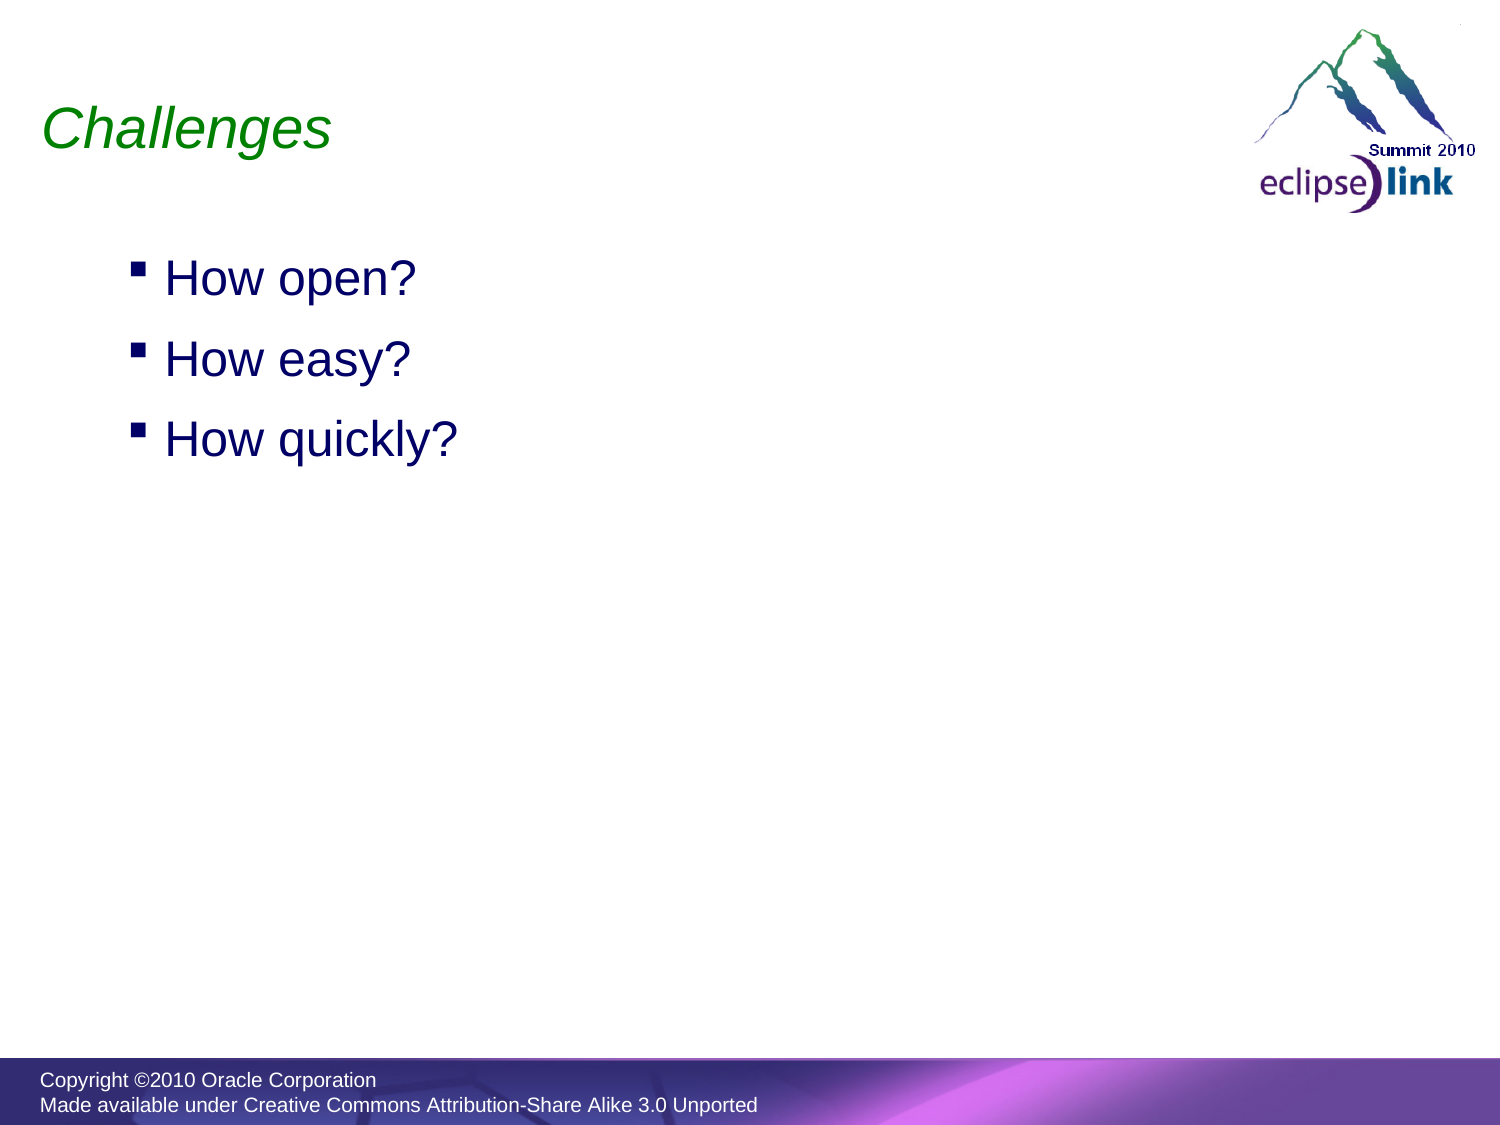

# Challenges
How open?
How easy?
How quickly?